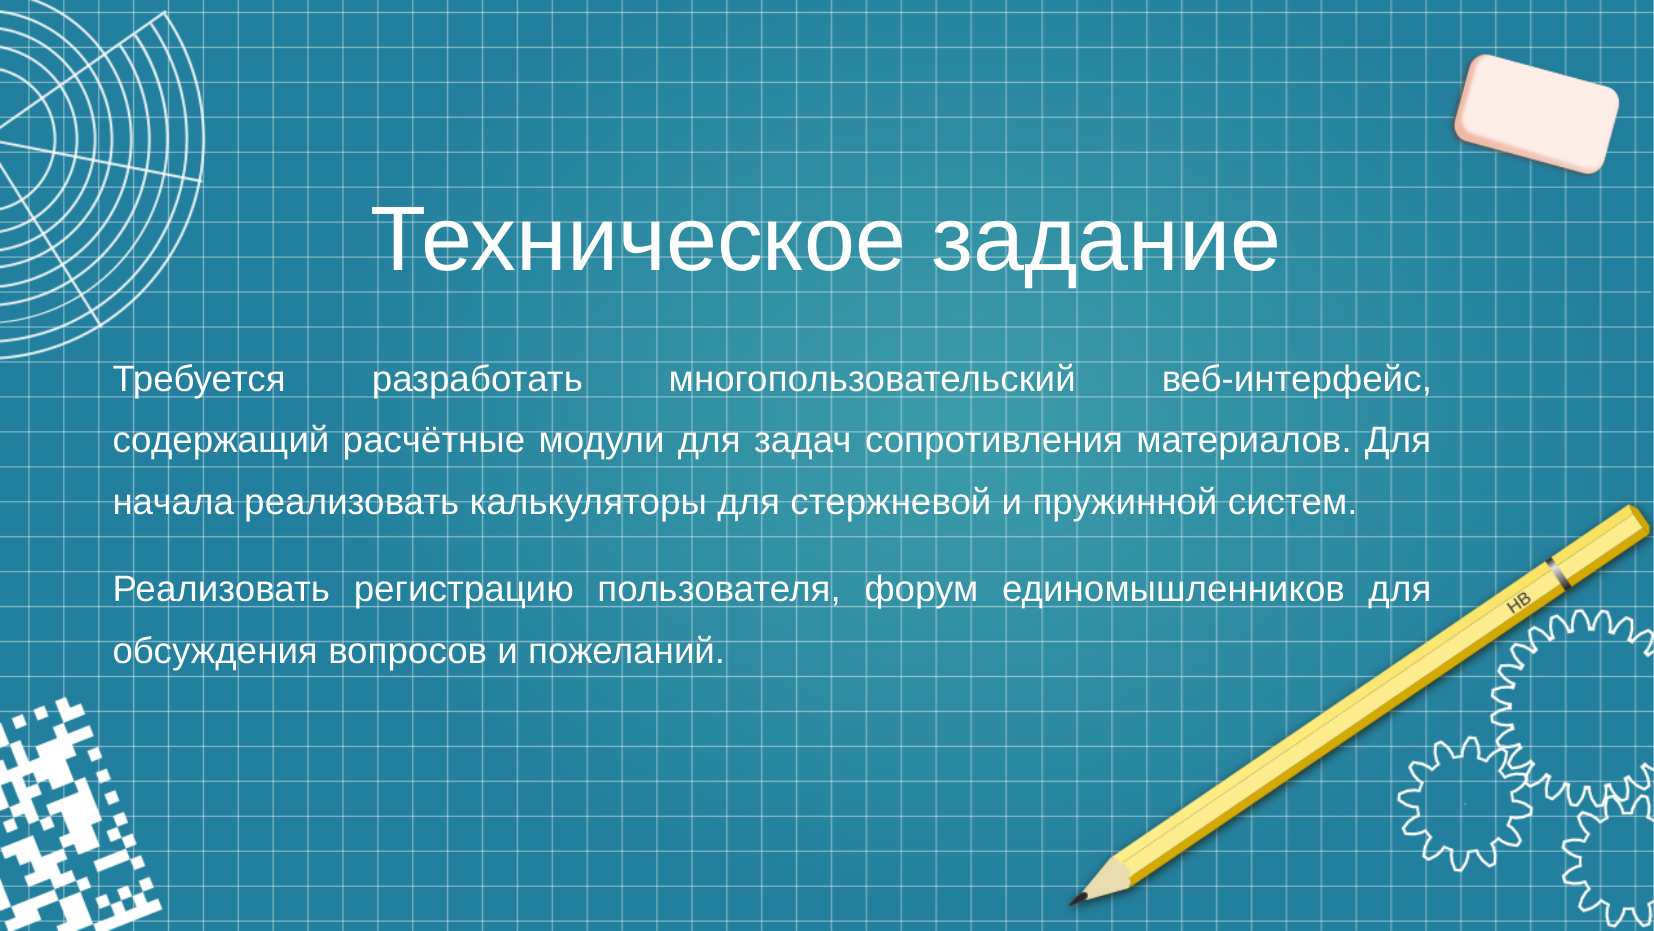

# Техническое задание
Требуется разработать многопользовательский веб-интерфейс, содержащий расчётные модули для задач сопротивления материалов. Для начала реализовать калькуляторы для стержневой и пружинной систем.
Реализовать регистрацию пользователя, форум единомышленников для обсуждения вопросов и пожеланий.